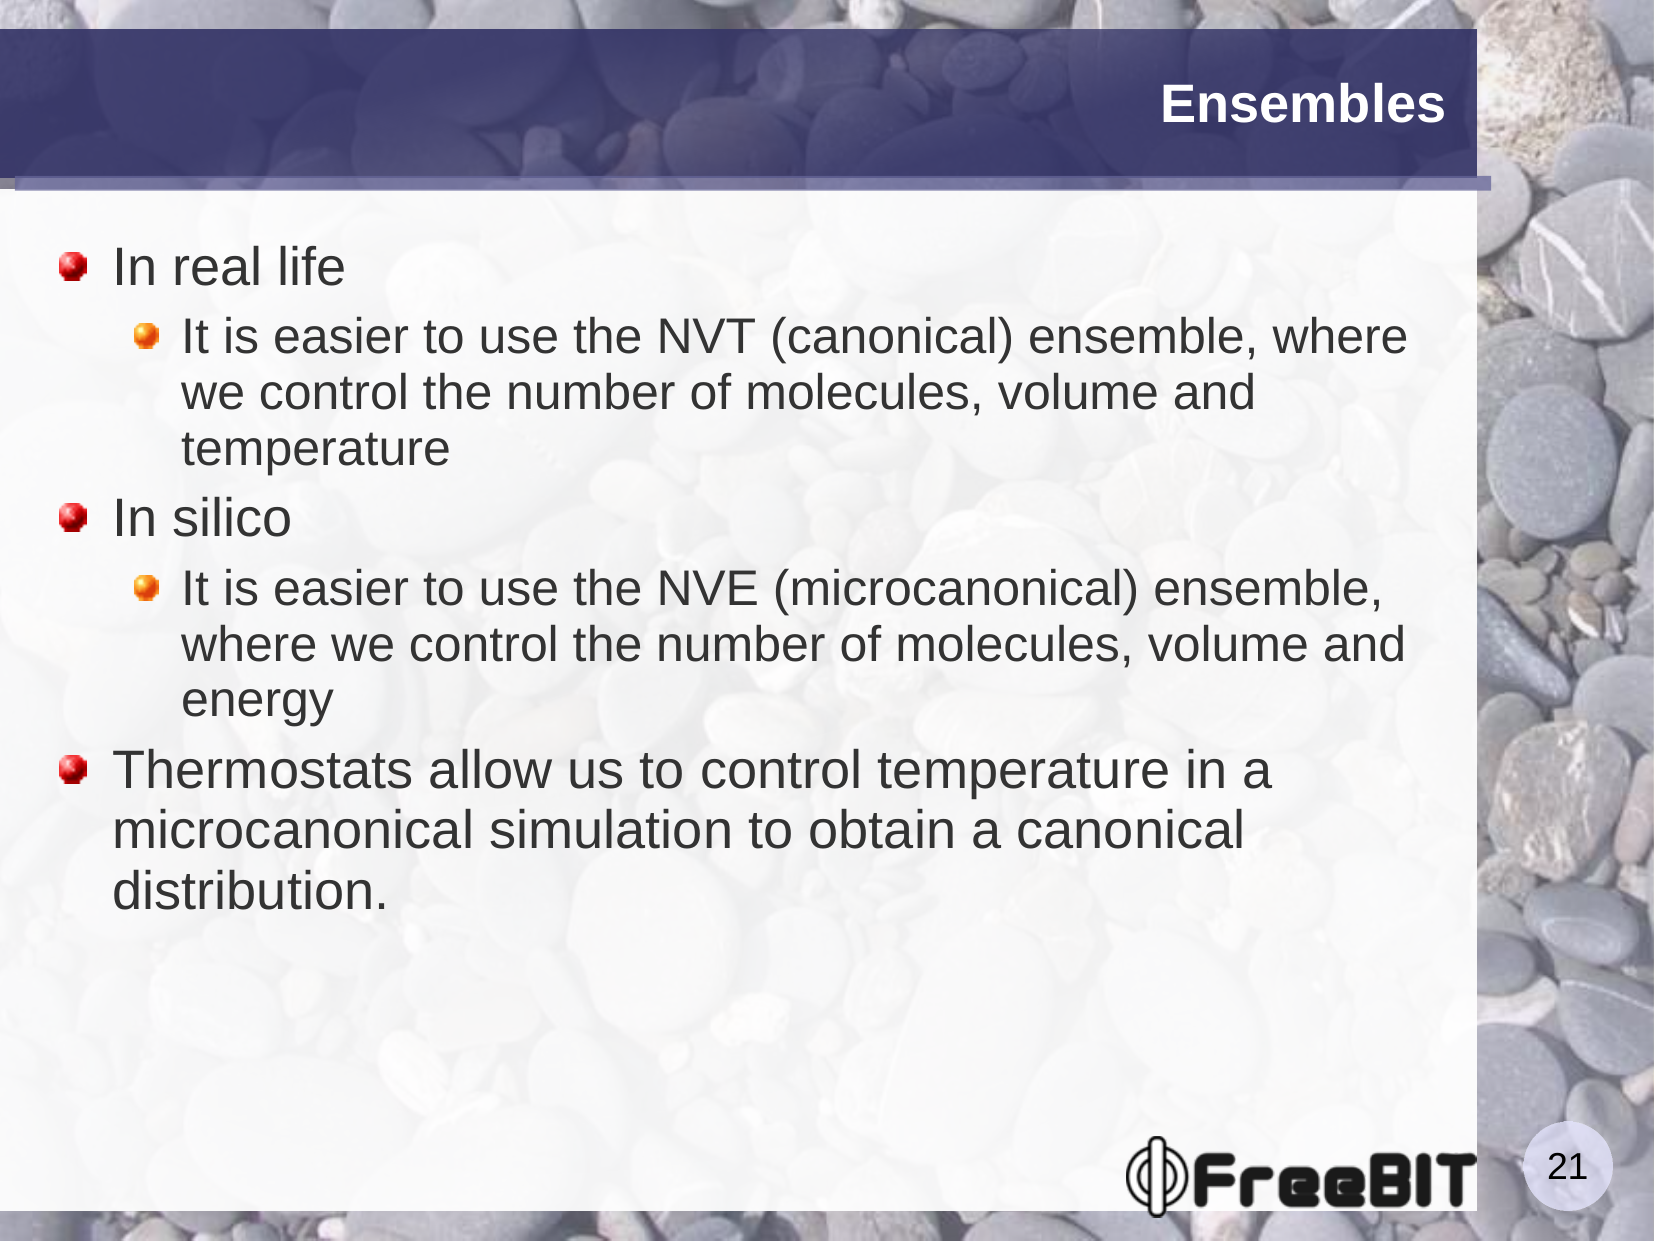

# Ensembles
In real life
It is easier to use the NVT (canonical) ensemble, where we control the number of molecules, volume and temperature
In silico
It is easier to use the NVE (microcanonical) ensemble, where we control the number of molecules, volume and energy
Thermostats allow us to control temperature in a microcanonical simulation to obtain a canonical distribution.